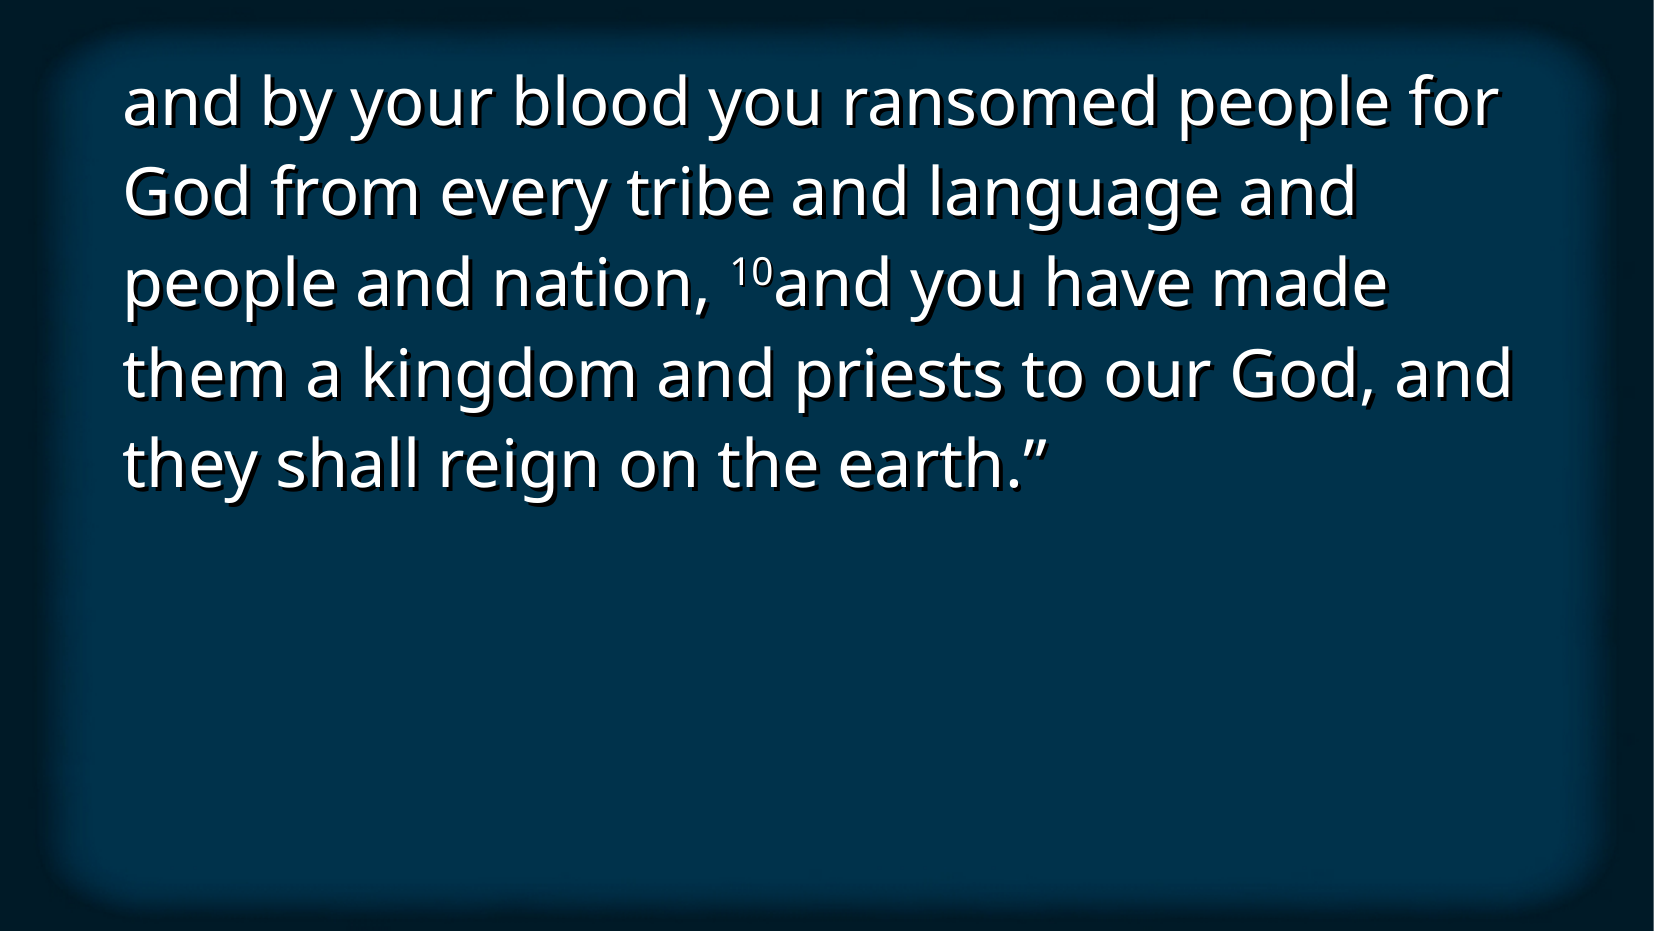

and by your blood you ransomed people for God from every tribe and language and people and nation, 10and you have made them a kingdom and priests to our God, and they shall reign on the earth.”